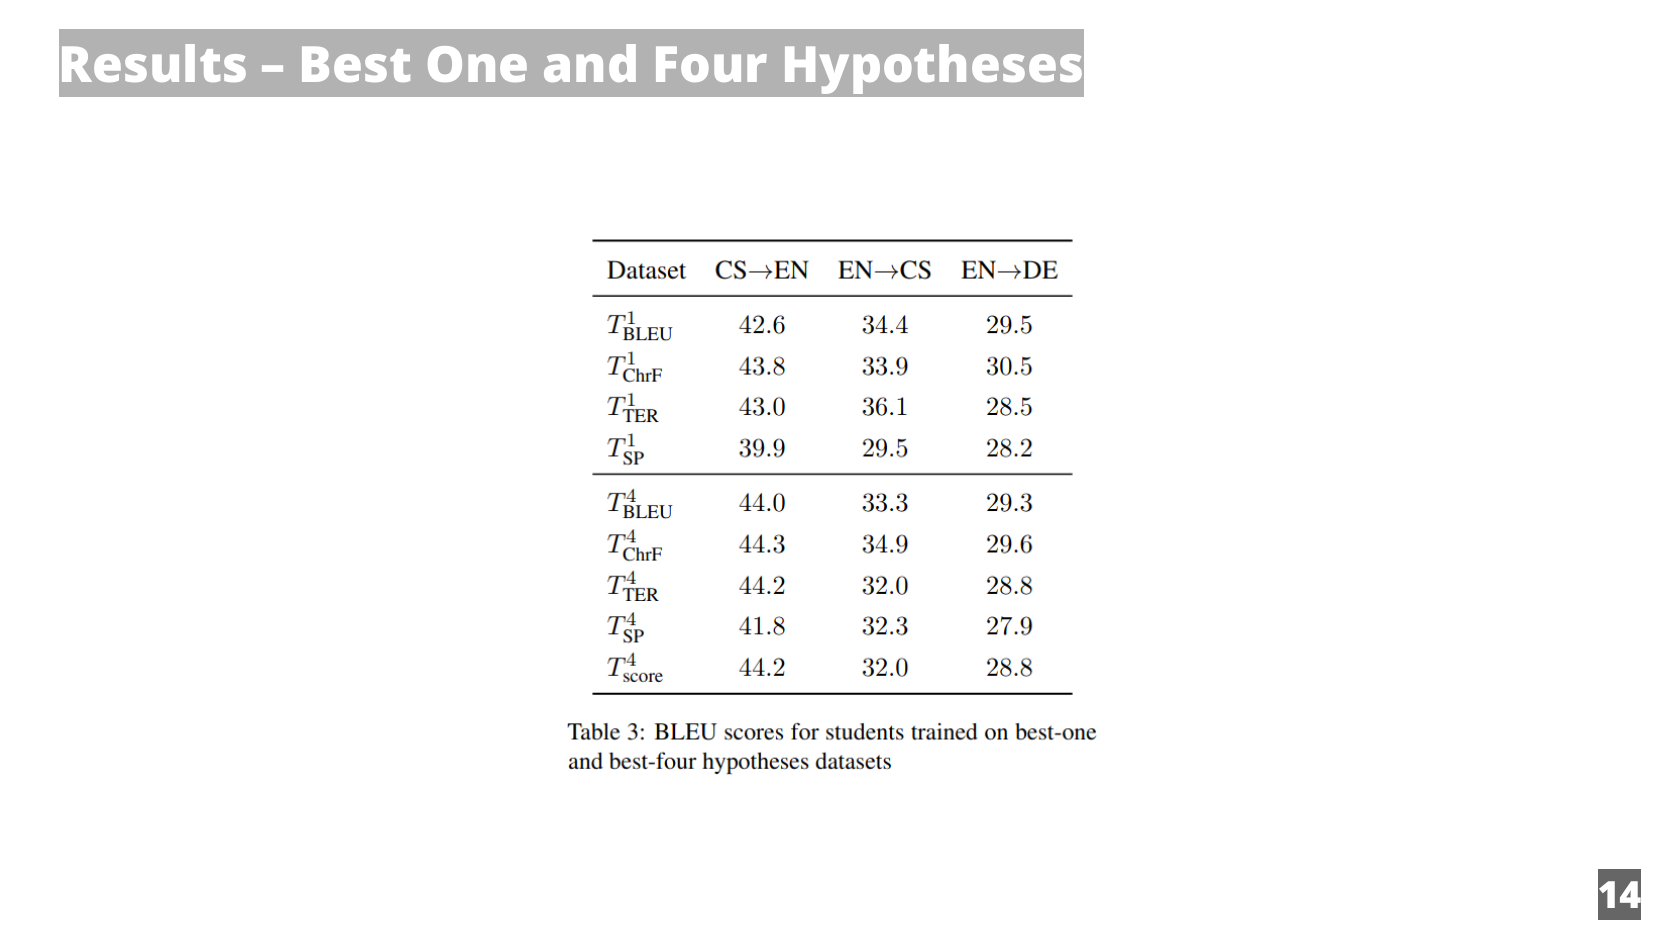

# Results – Best One and Four Hypotheses